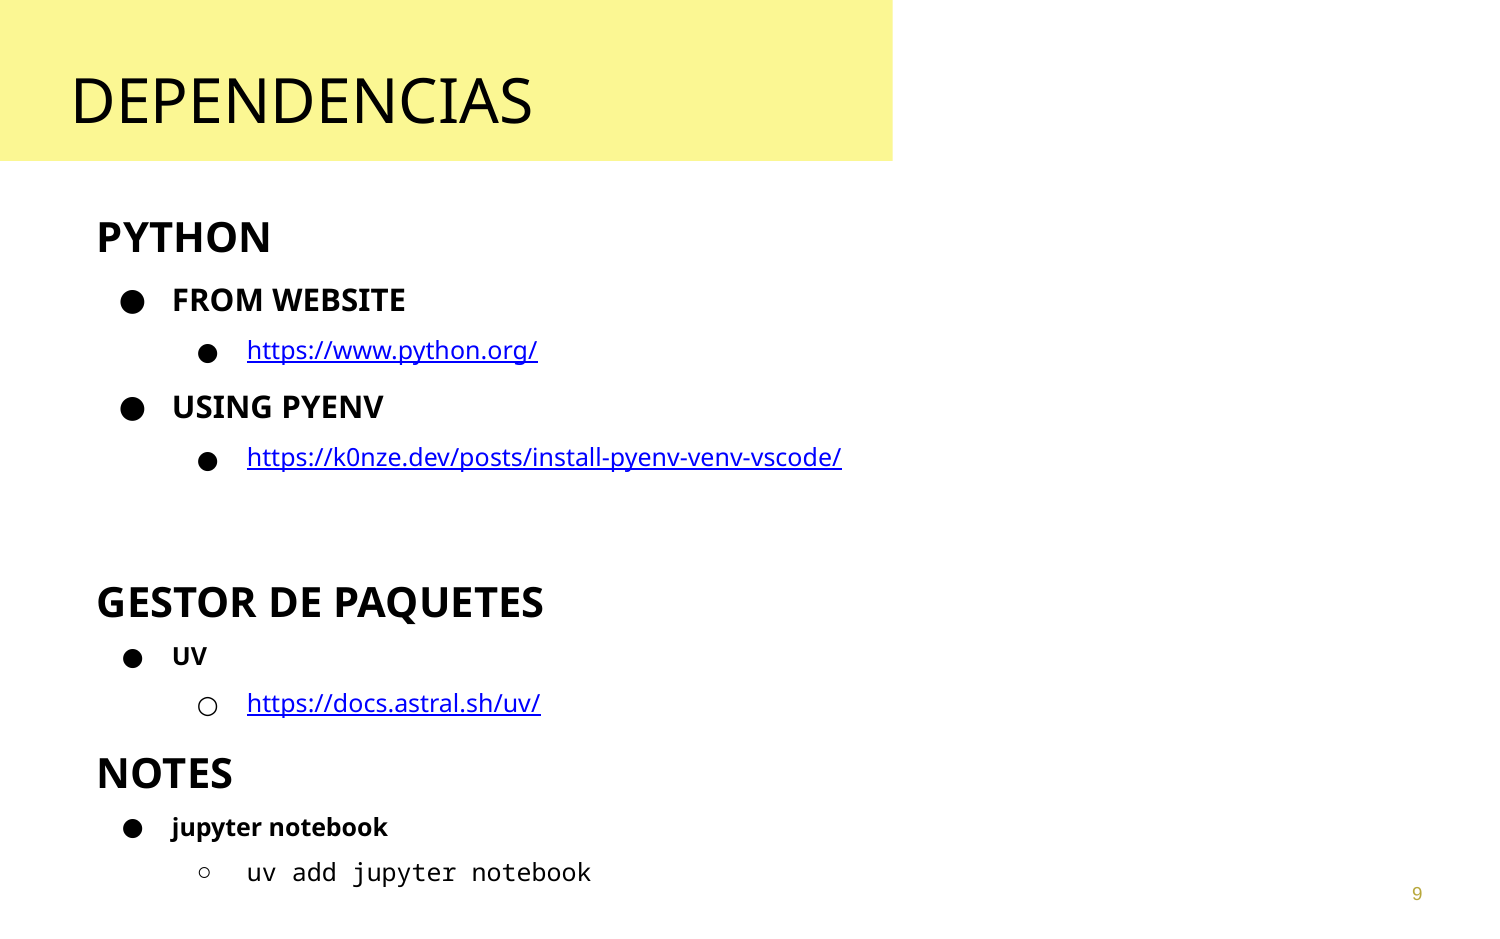

# DEPENDENCIAS
PYTHON
FROM WEBSITE
https://www.python.org/
USING PYENV
https://k0nze.dev/posts/install-pyenv-venv-vscode/
GESTOR DE PAQUETES
UV
https://docs.astral.sh/uv/
NOTES
jupyter notebook
uv add jupyter notebook